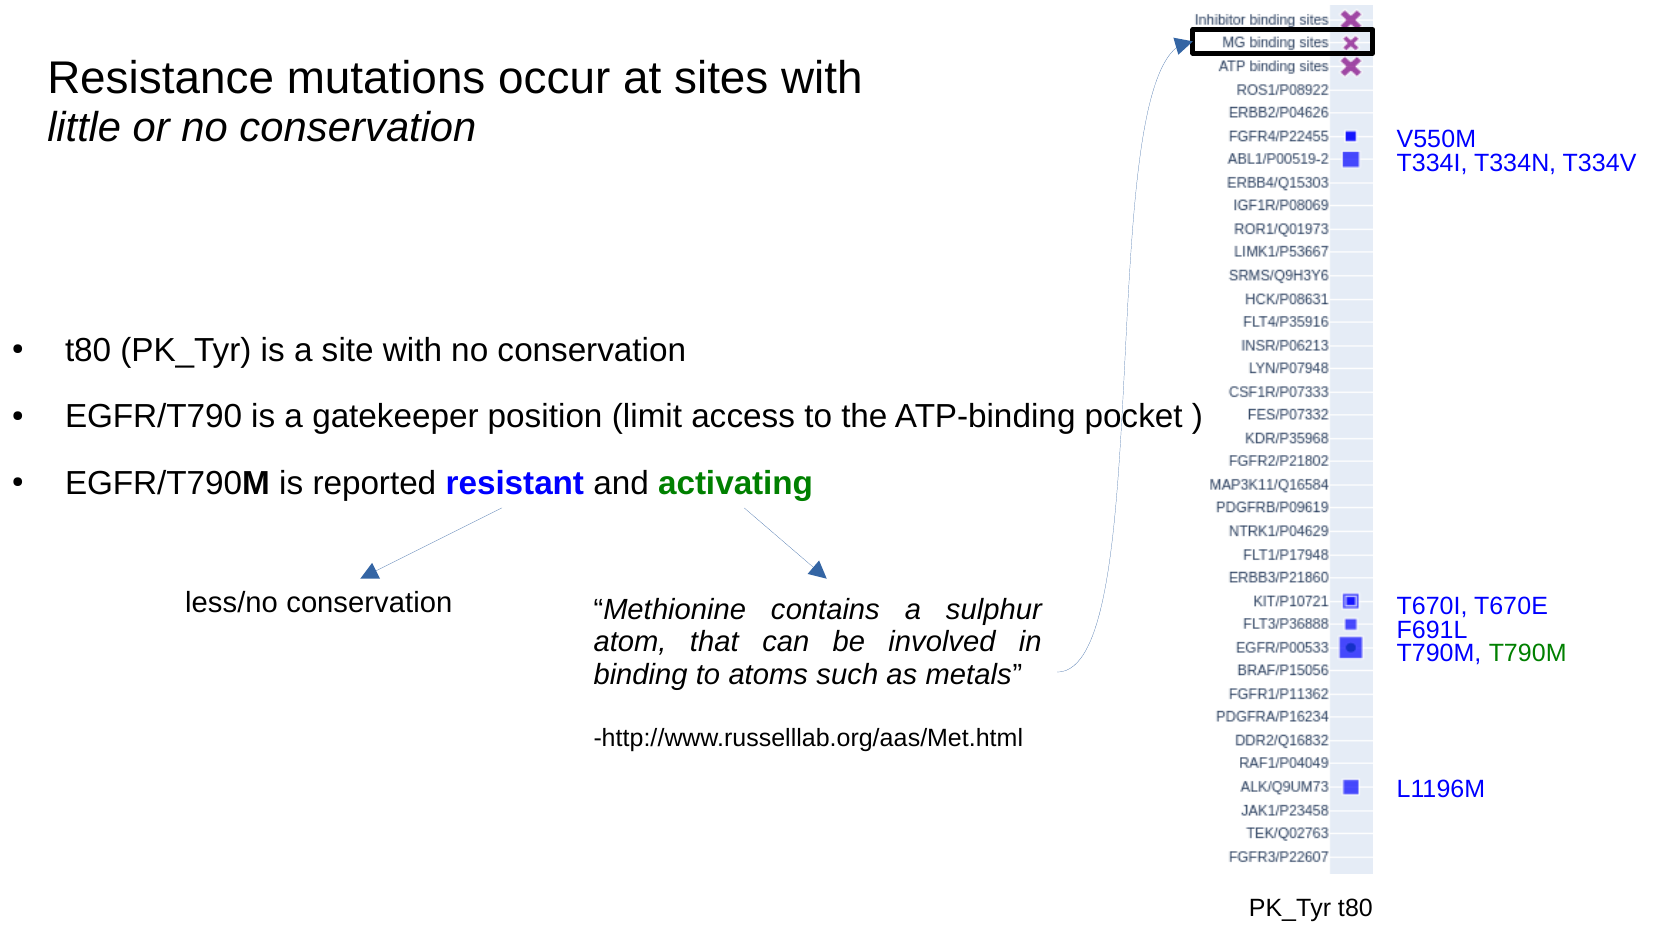

Resistance mutations occur at sites with
little or no conservation
V550M
T334I, T334N, T334V
# t80 (PK_Tyr) is a site with no conservation
EGFR/T790 is a gatekeeper position (limit access to the ATP-binding pocket )
EGFR/T790M is reported resistant and activating
less/no conservation
T670I, T670E
“Methionine contains a sulphur atom, that can be involved in binding to atoms such as metals”
-http://www.russelllab.org/aas/Met.html
F691L
T790M, T790M
L1196M
PK_Tyr t80